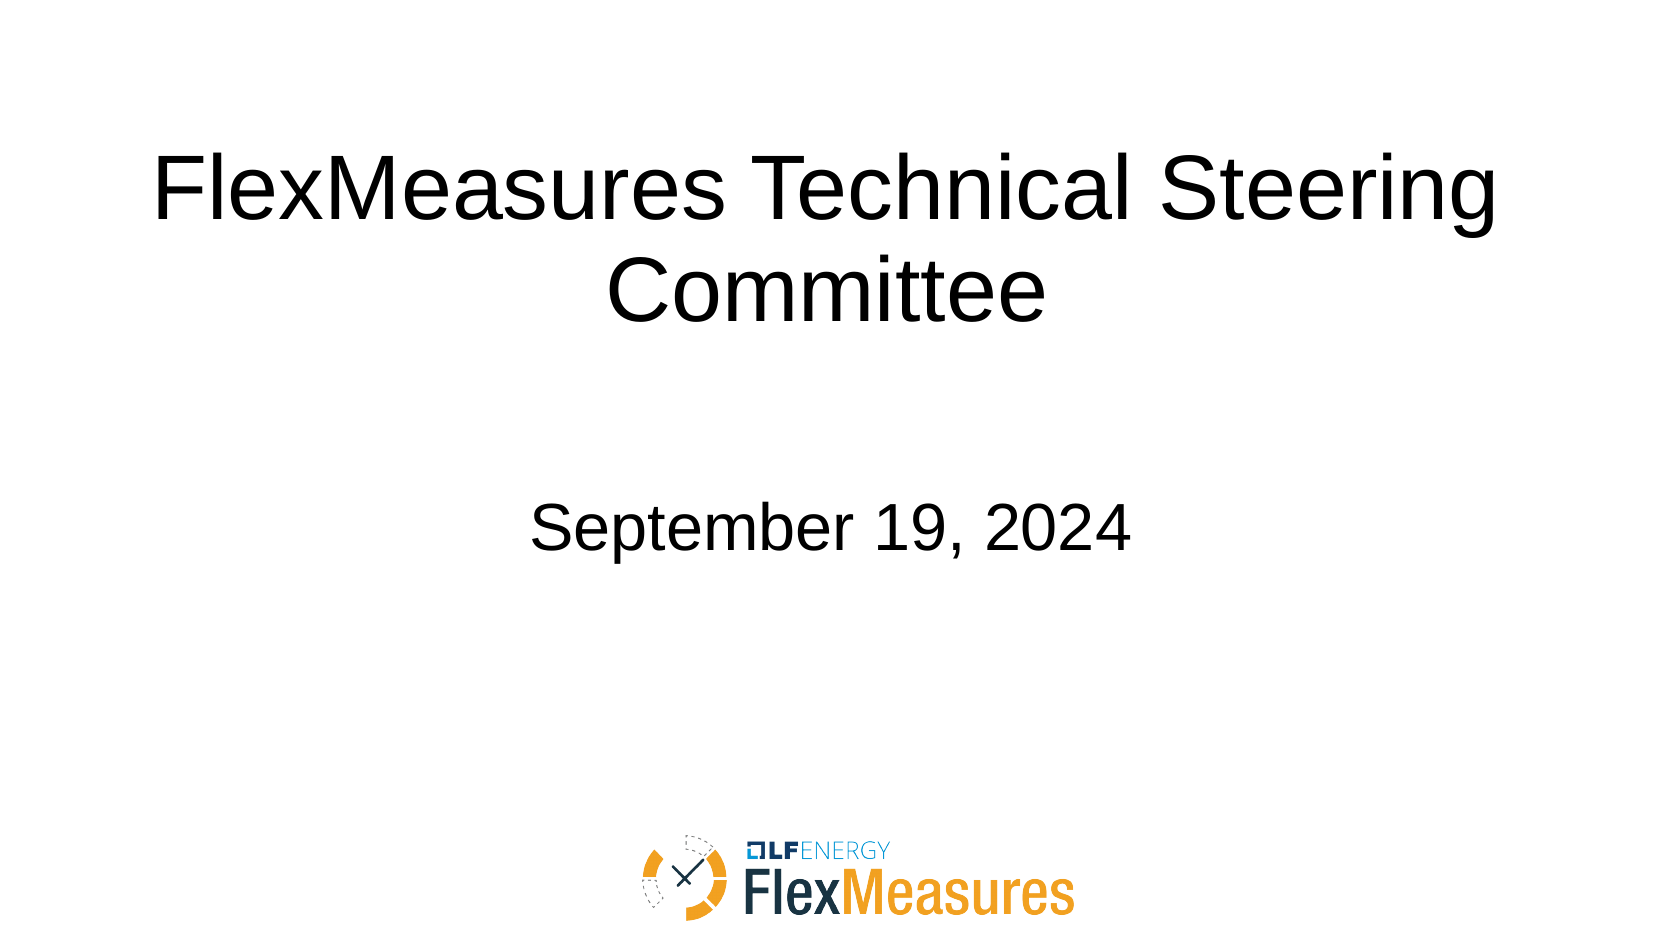

# FlexMeasures Technical Steering Committee
September 19, 2024